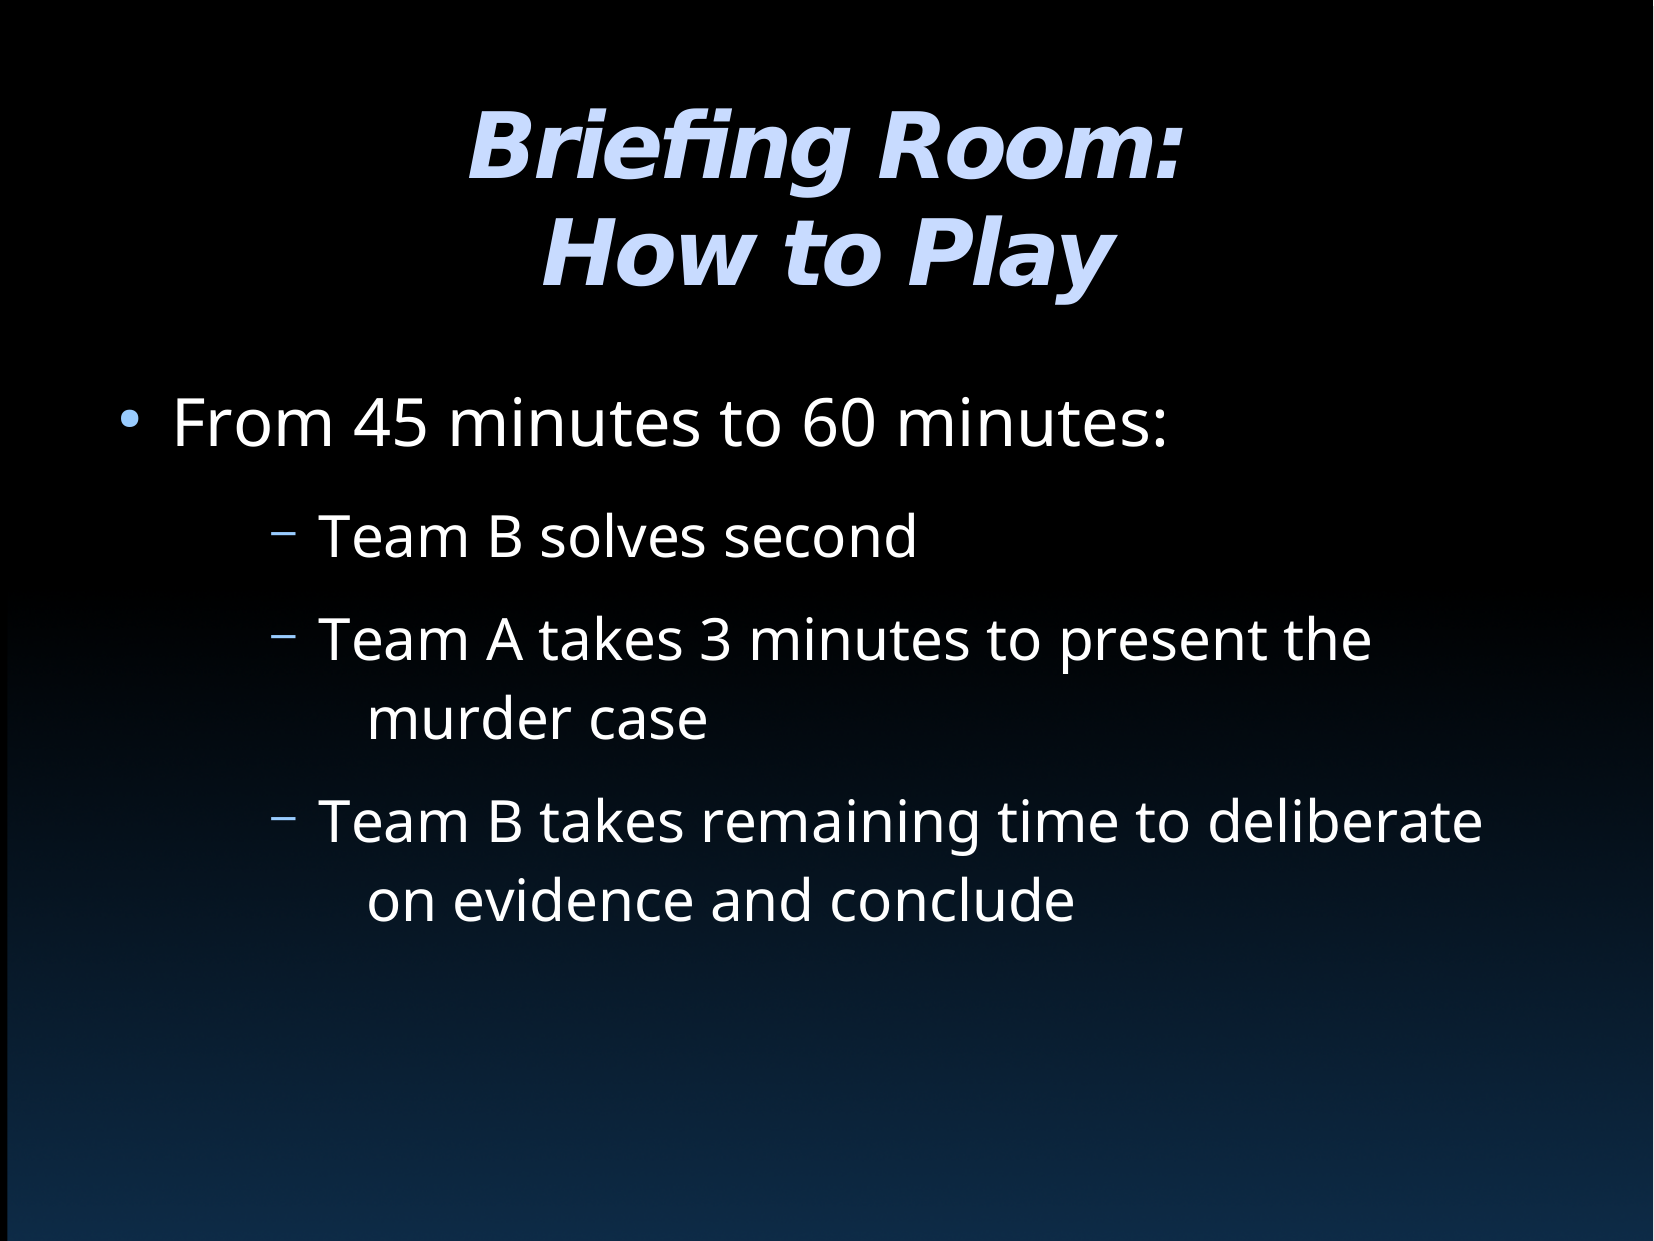

# Briefing Room: How to Play
From 45 minutes to 60 minutes:
Team B solves second
Team A takes 3 minutes to present the murder case
Team B takes remaining time to deliberate on evidence and conclude